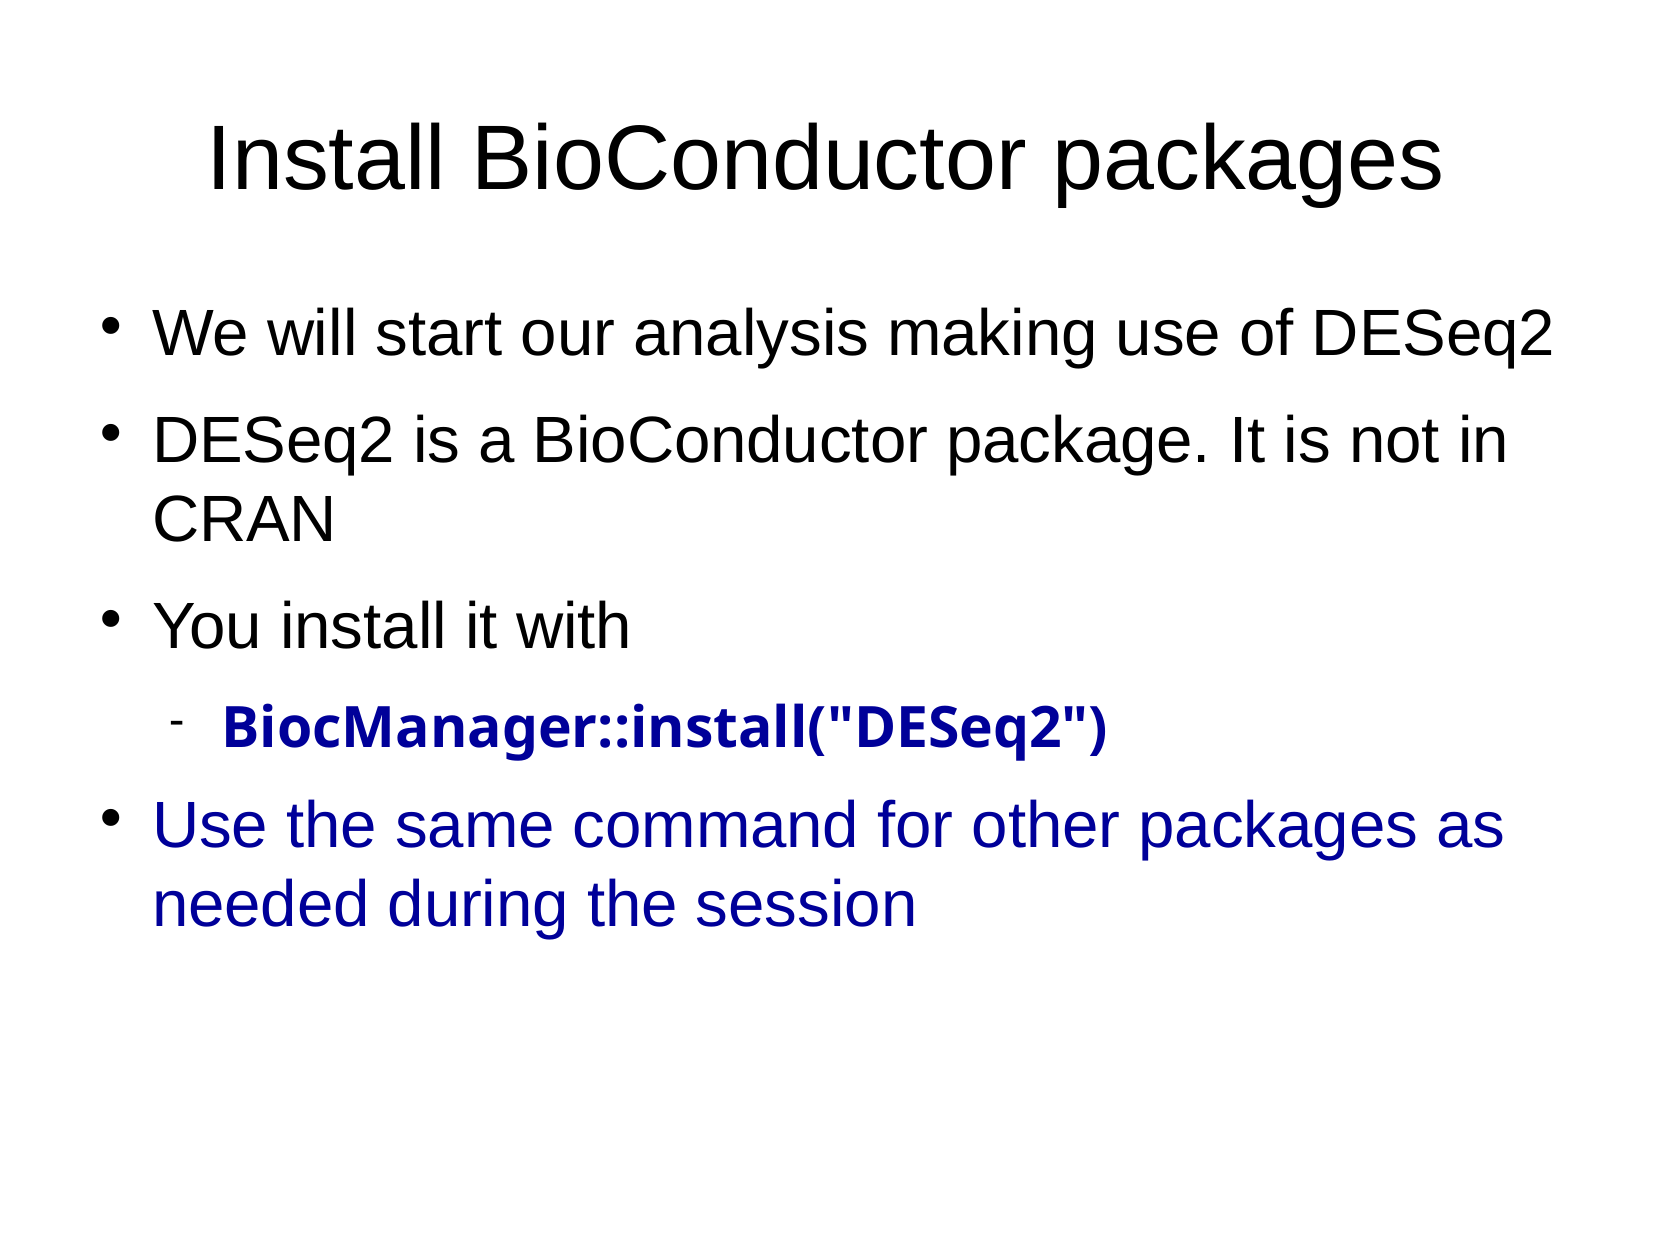

Install BioConductor packages
We will start our analysis making use of DESeq2
DESeq2 is a BioConductor package. It is not in CRAN
You install it with
BiocManager::install("DESeq2")
Use the same command for other packages as needed during the session